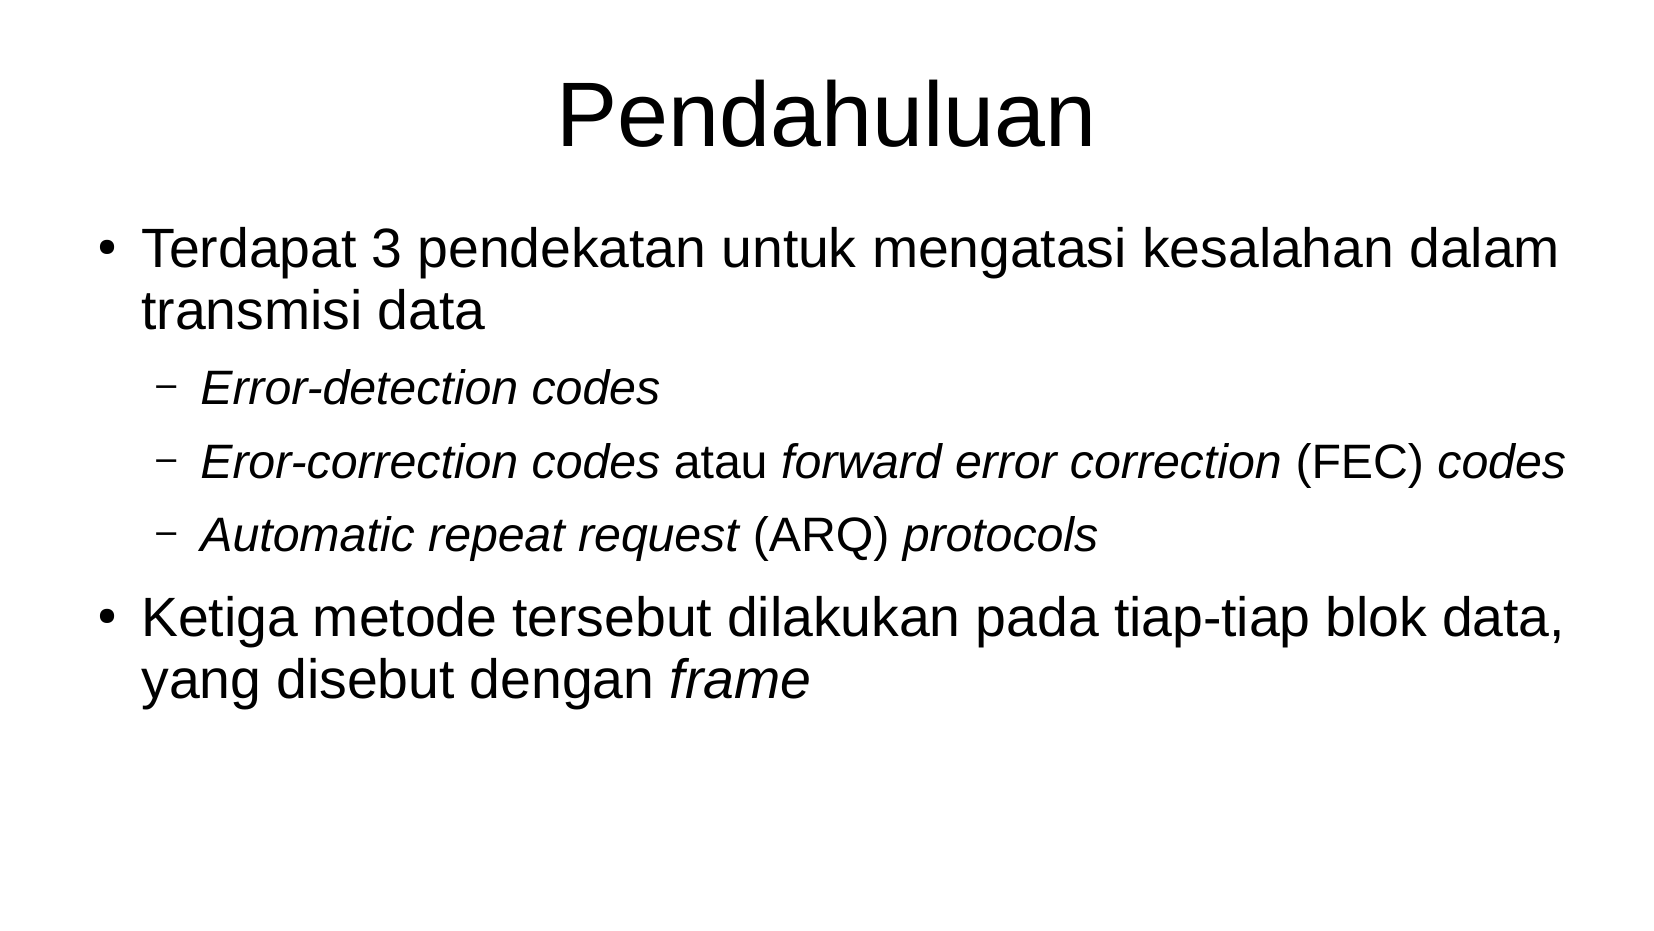

# Pendahuluan
Terdapat 3 pendekatan untuk mengatasi kesalahan dalam transmisi data
Error-detection codes
Eror-correction codes atau forward error correction (FEC) codes
Automatic repeat request (ARQ) protocols
Ketiga metode tersebut dilakukan pada tiap-tiap blok data, yang disebut dengan frame